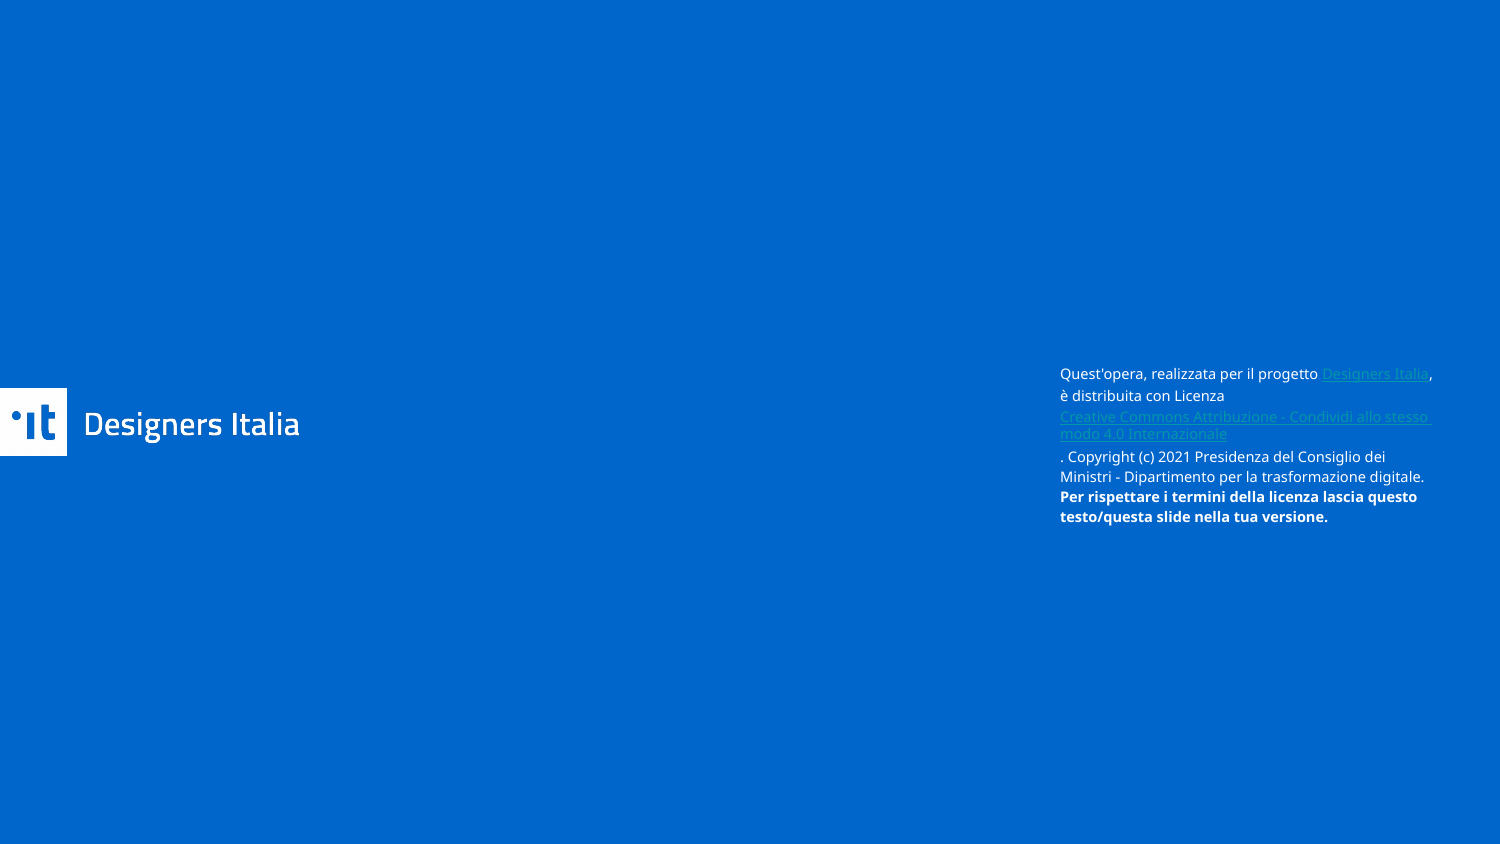

Quest'opera, realizzata per il progetto Designers Italia, è distribuita con Licenza Creative Commons Attribuzione - Condividi allo stesso modo 4.0 Internazionale. Copyright (c) 2021 Presidenza del Consiglio dei Ministri - Dipartimento per la trasformazione digitale. Per rispettare i termini della licenza lascia questo testo/questa slide nella tua versione.